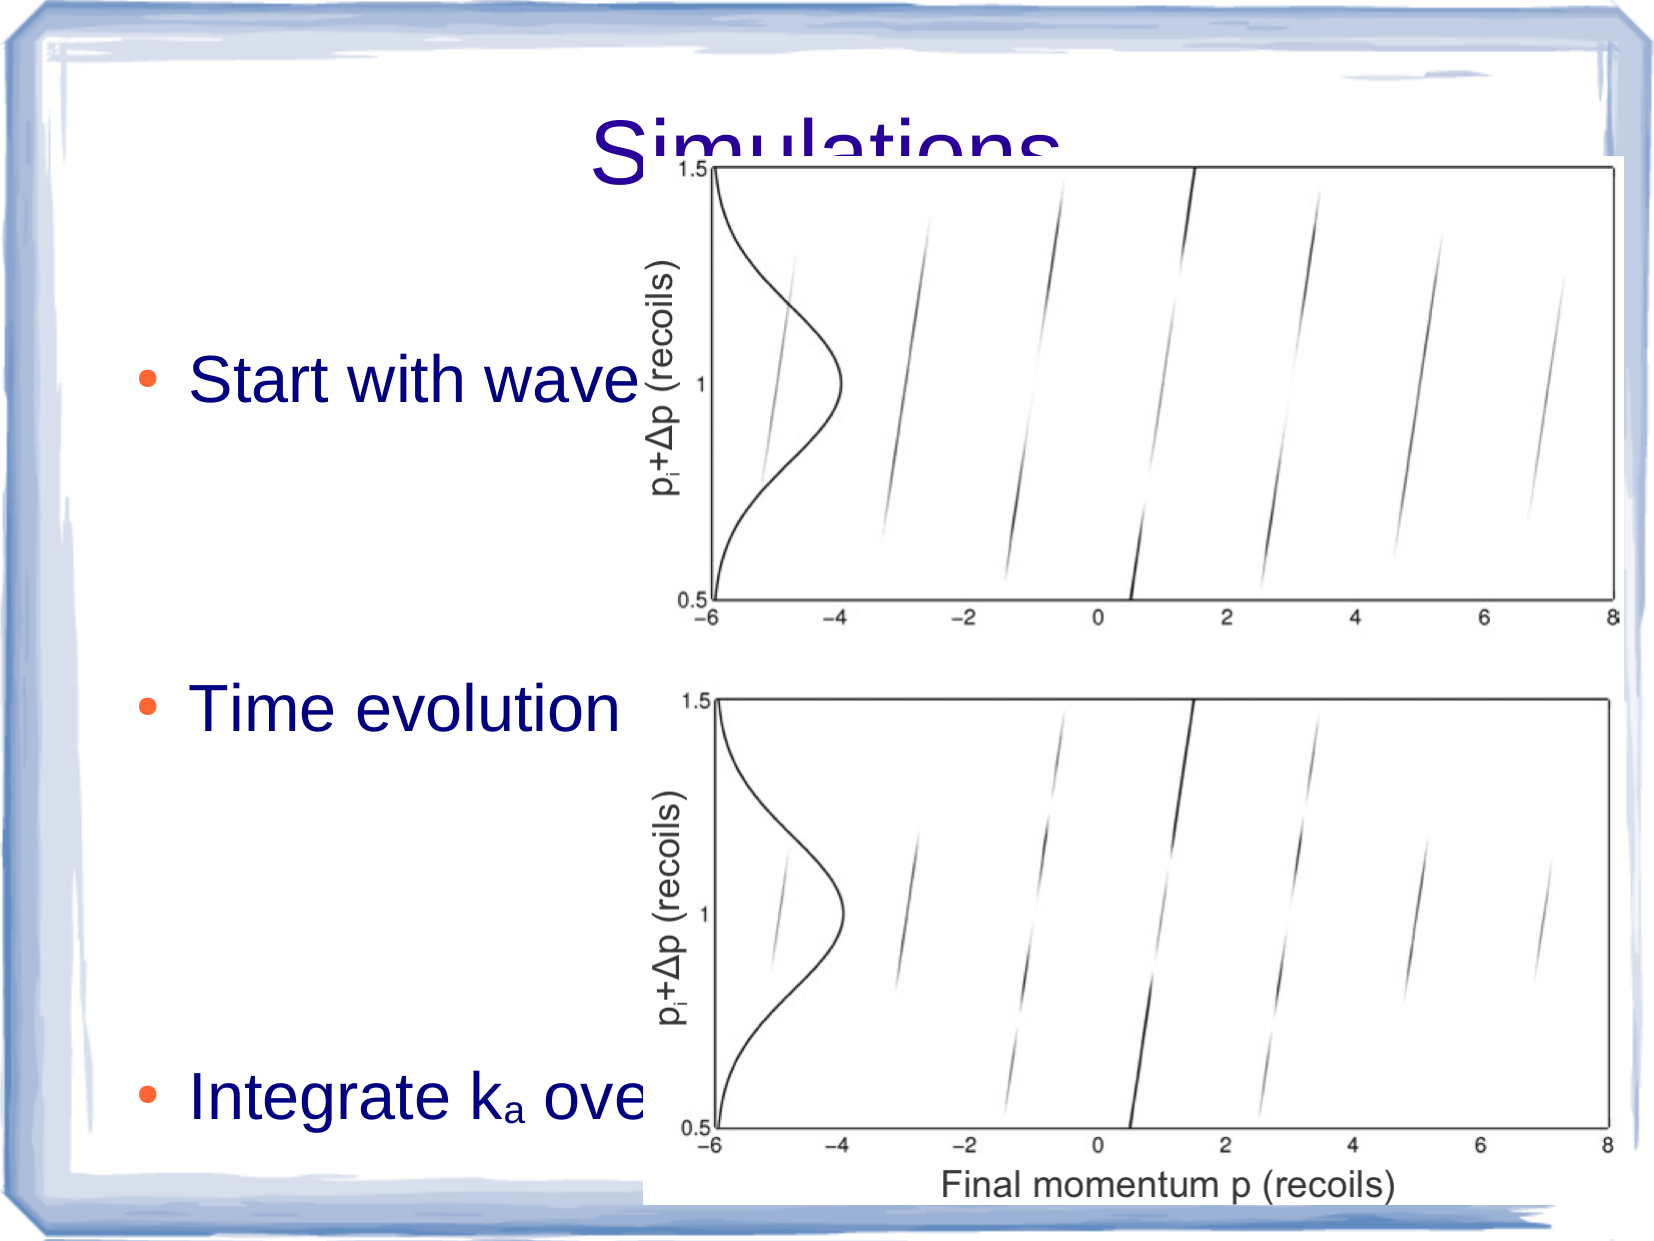

# Simulations
Start with wave packet
Time evolution
Integrate ka over momentum distribution BEC